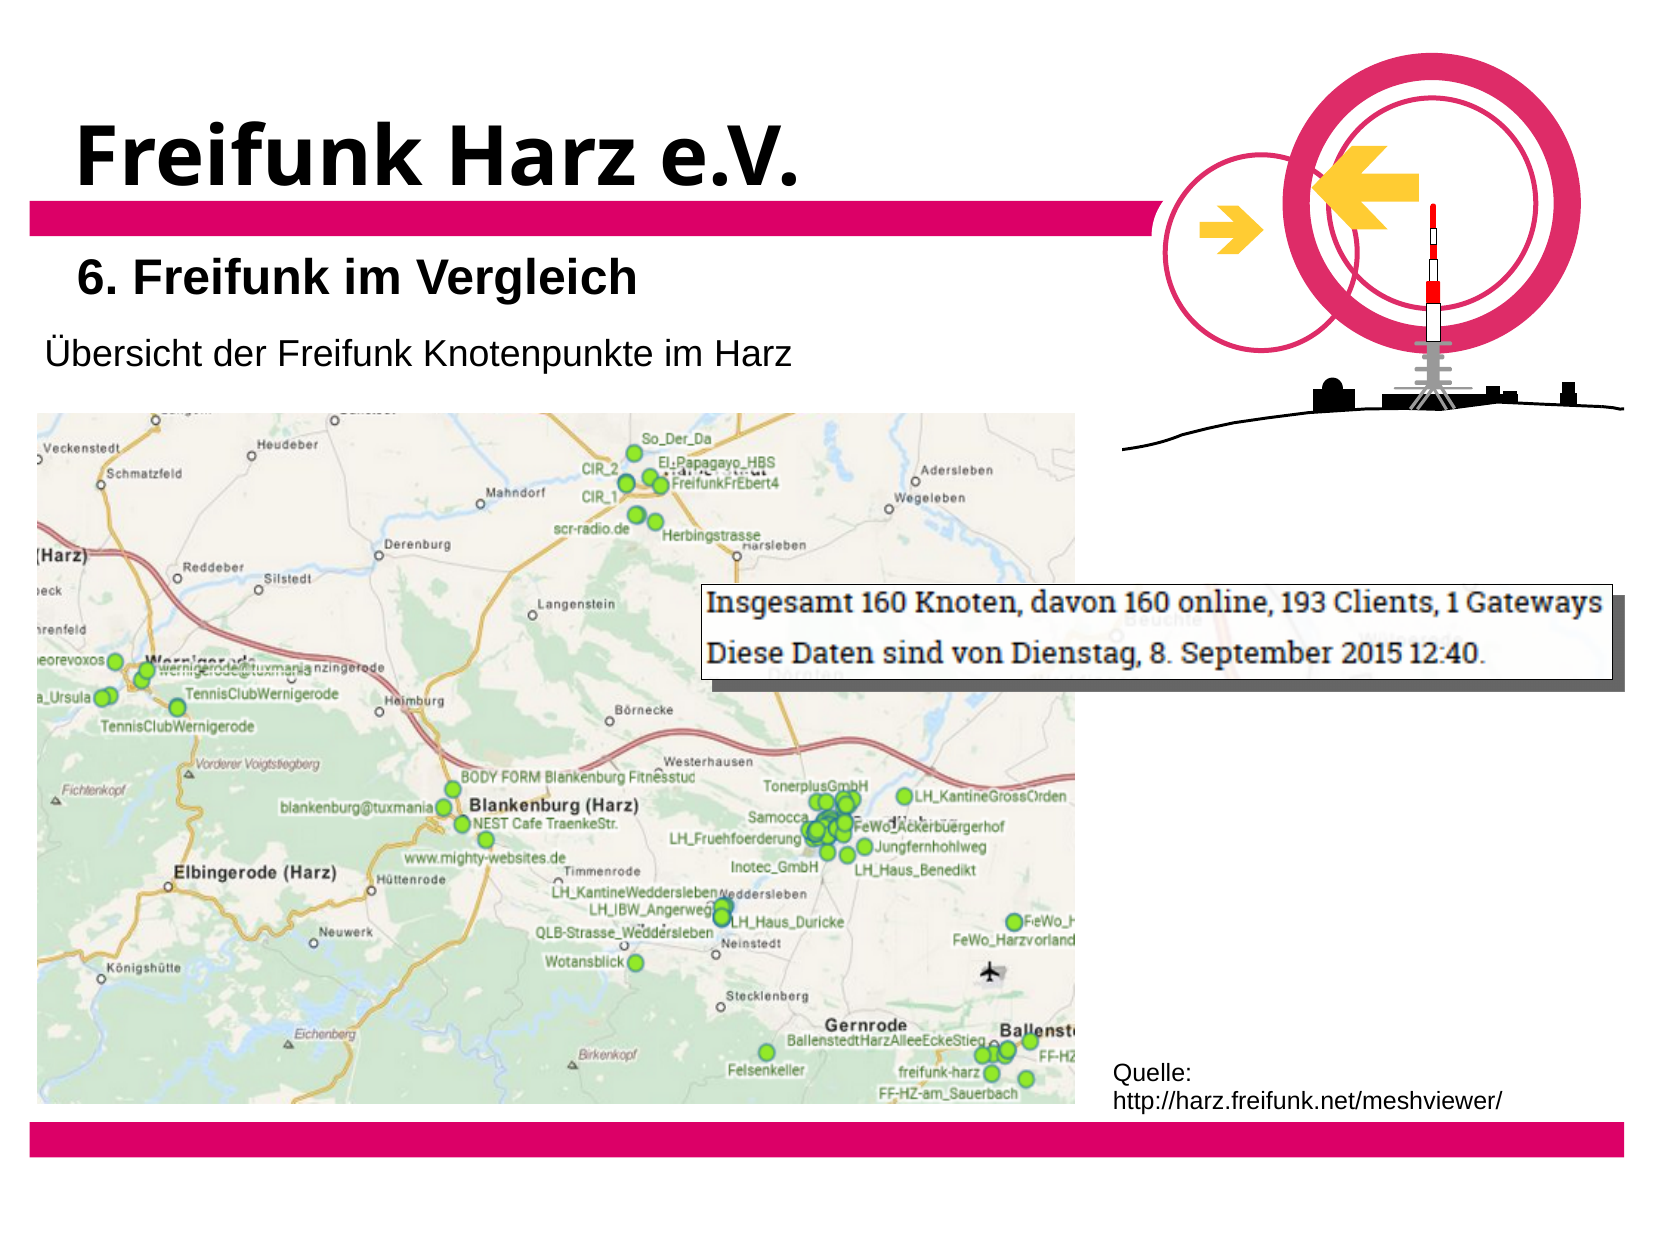

# 6. Freifunk im Vergleich
Übersicht der Freifunk Knotenpunkte im Harz
Quelle:
http://harz.freifunk.net/meshviewer/